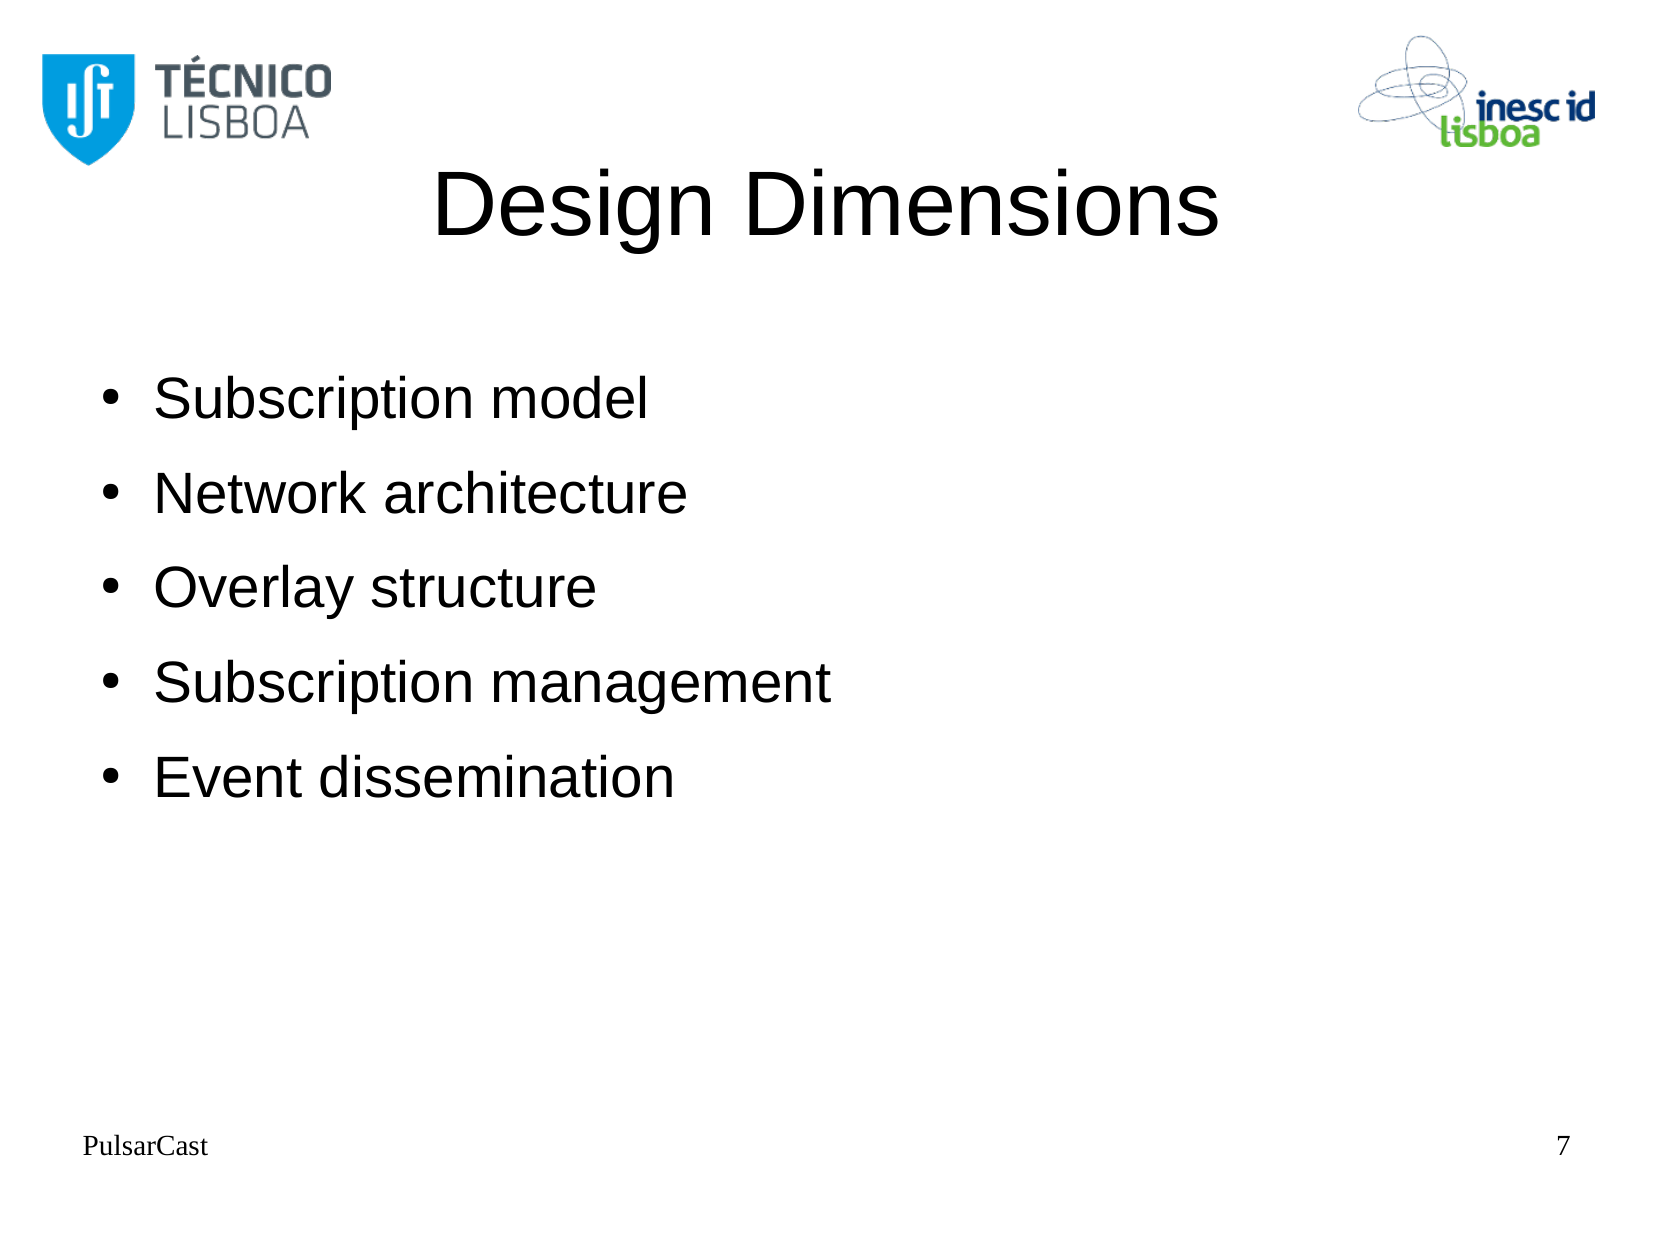

Design Dimensions
# Subscription model
Network architecture
Overlay structure
Subscription management
Event dissemination
PulsarCast
7